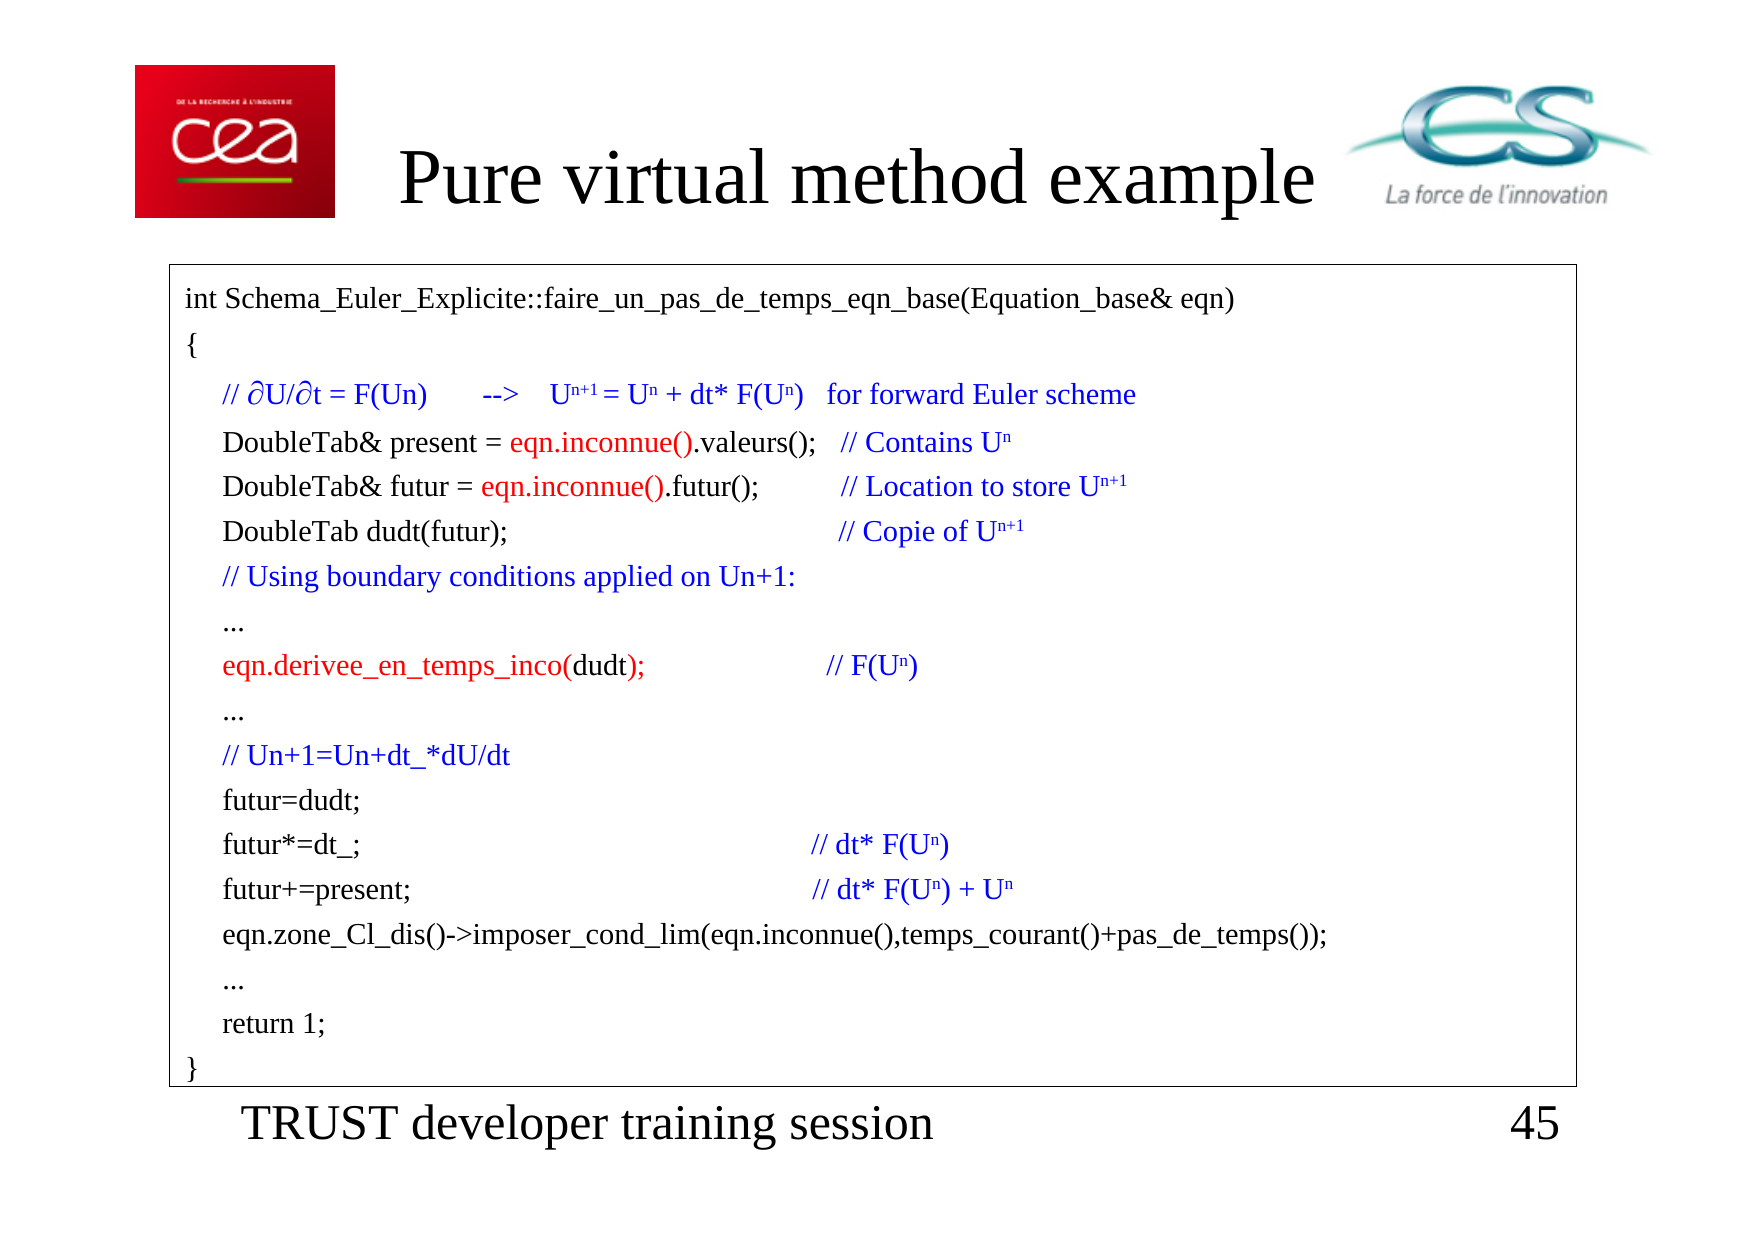

Pure virtual method example
# int Schema_Euler_Explicite::faire_un_pas_de_temps_eqn_base(Equation_base& eqn)
{
 // ¶U/¶t = F(Un)	-->	 Un+1 = Un + dt* F(Un) for forward Euler scheme
 DoubleTab& present = eqn.inconnue().valeurs(); 		// Contains Un
 DoubleTab& futur = eqn.inconnue().futur(); 			 // Location to store Un+1
 DoubleTab dudt(futur); // Copie of Un+1
 // Using boundary conditions applied on Un+1:
 ...
 eqn.derivee_en_temps_inco(dudt);			 // F(Un)
 ...
 // Un+1=Un+dt_*dU/dt
 futur=dudt;
 futur*=dt_; // dt* F(Un)
 futur+=present; 					 // dt* F(Un) + Un
 eqn.zone_Cl_dis()->imposer_cond_lim(eqn.inconnue(),temps_courant()+pas_de_temps());
 ...
 return 1;
}
TRUST developer training session
45